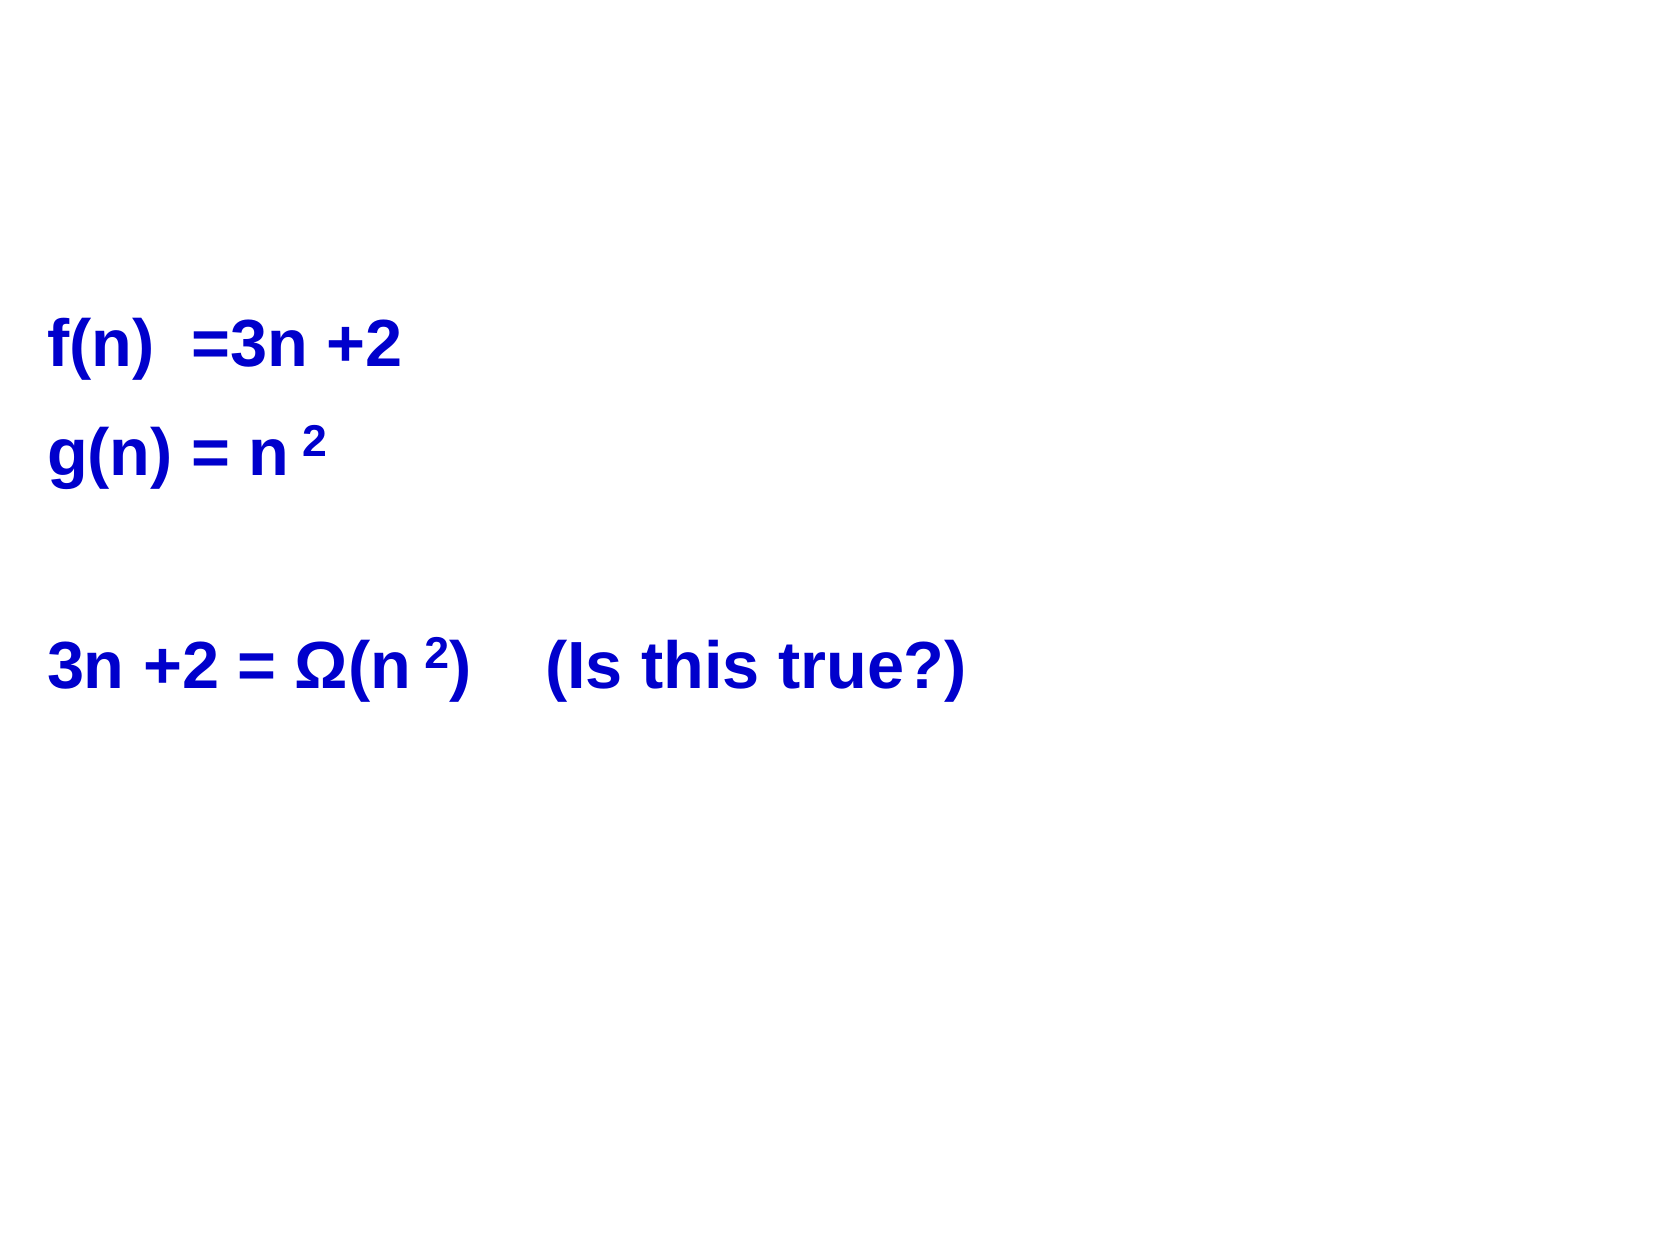

#
f(n) =3n +2
g(n) = n 2
3n +2 = Ω(n 2) (Is this true?)